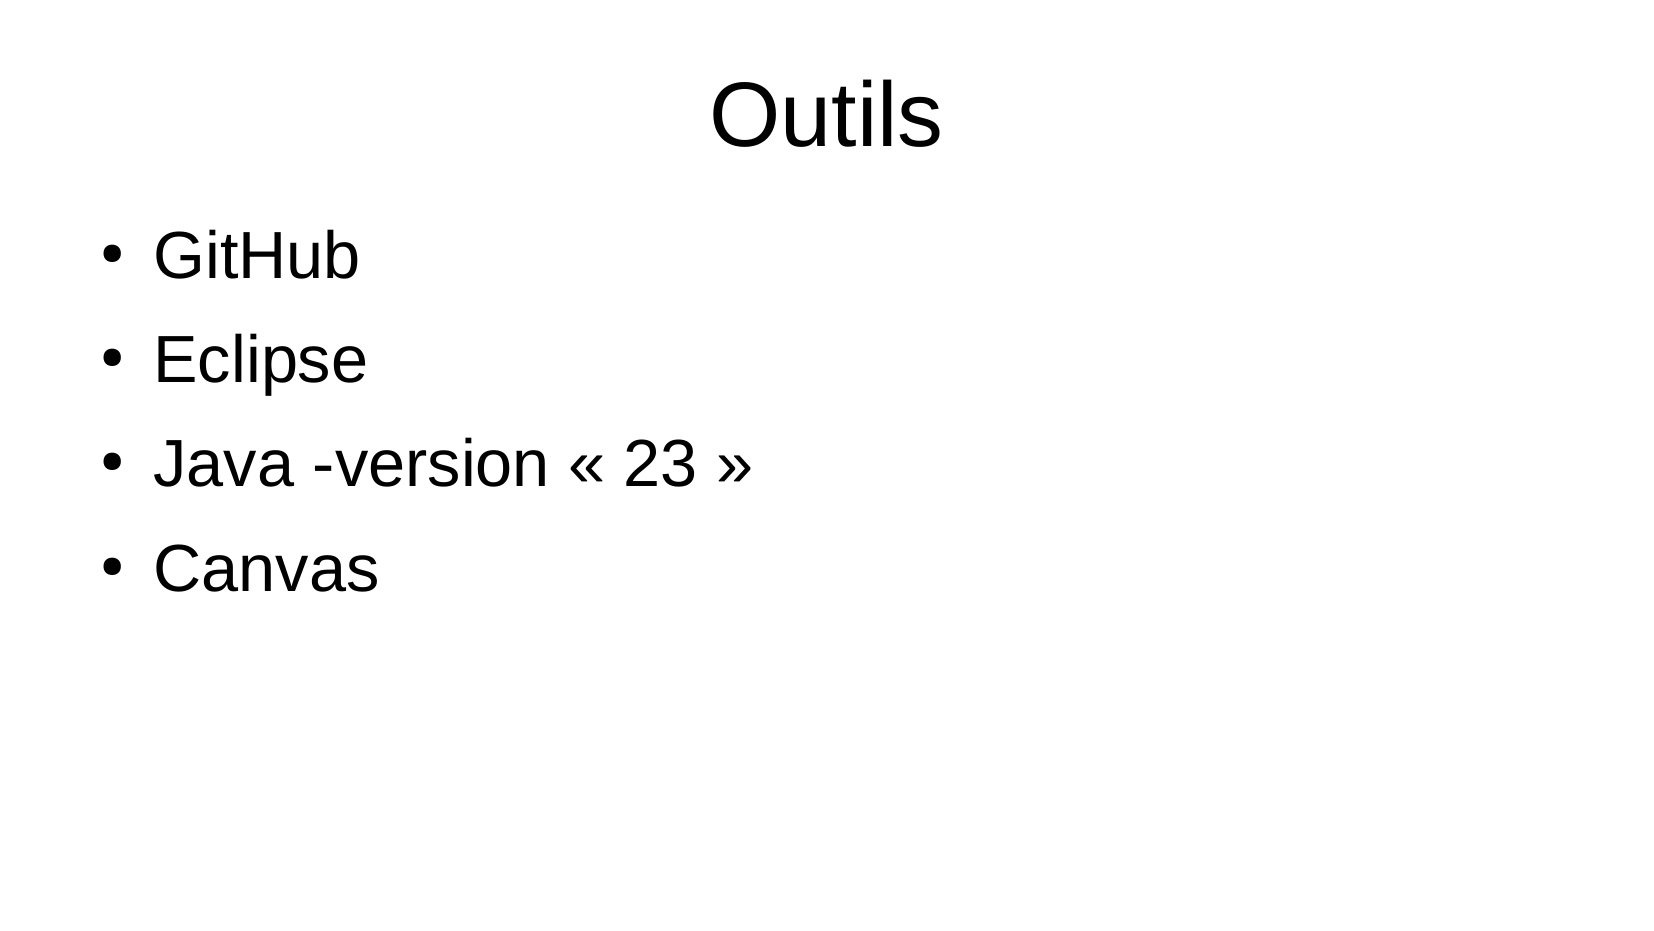

# Outils
GitHub
Eclipse
Java -version « 23 »
Canvas